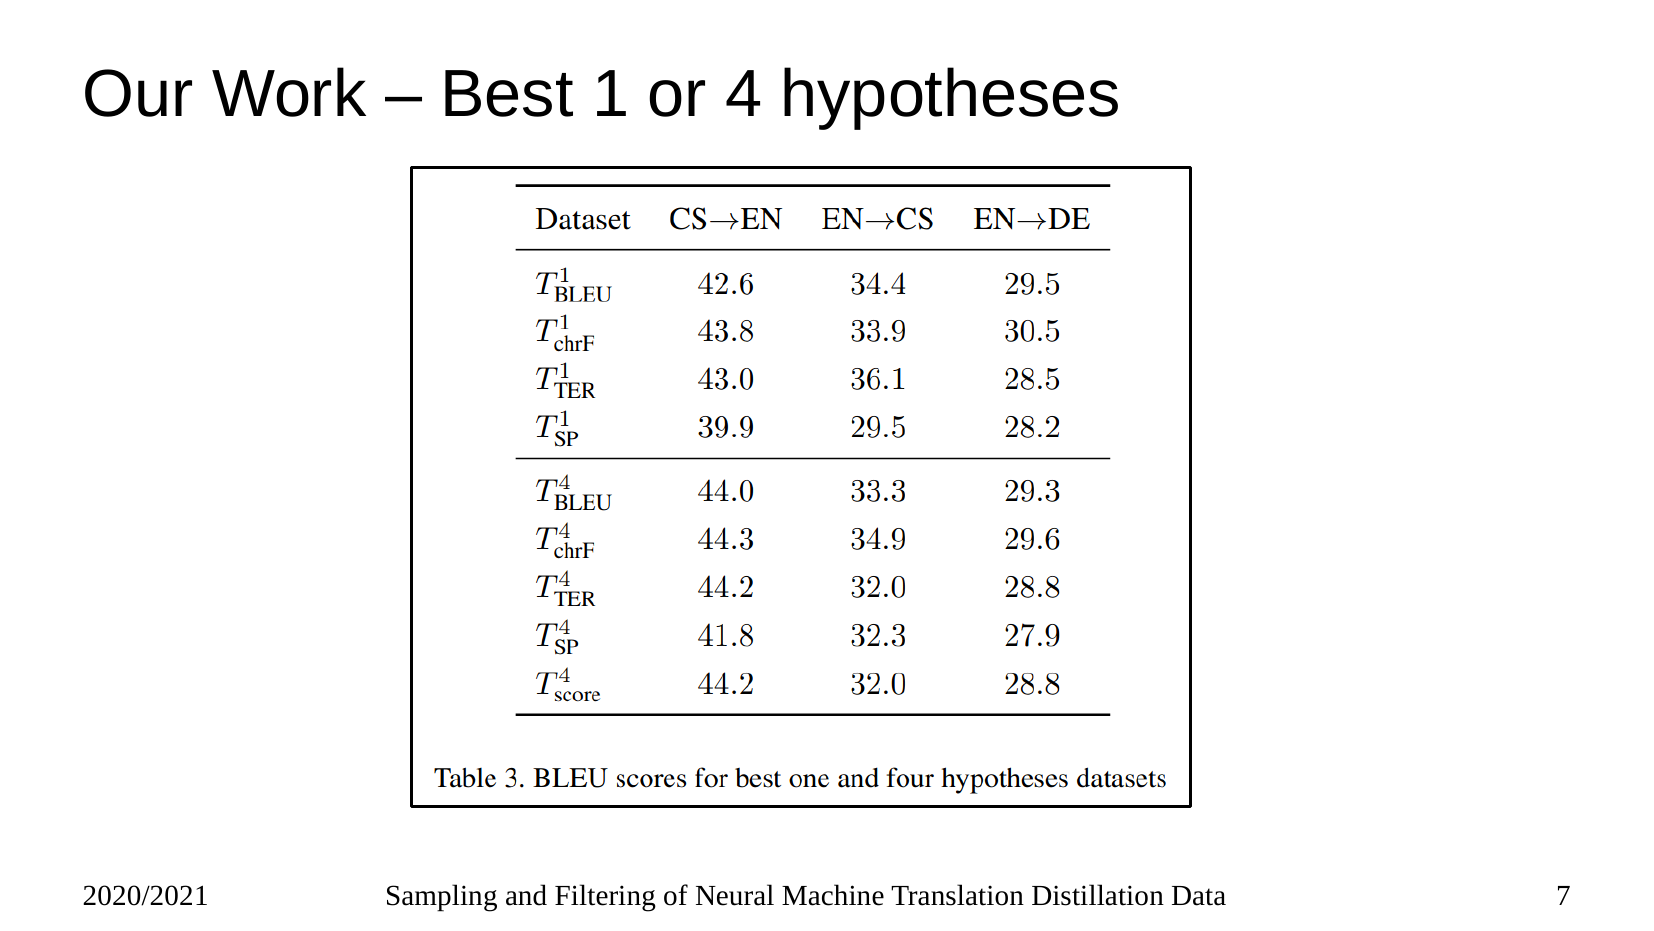

# Our Work – Best 1 or 4 hypotheses
2020/2021
Sampling and Filtering of Neural Machine Translation Distillation Data
7